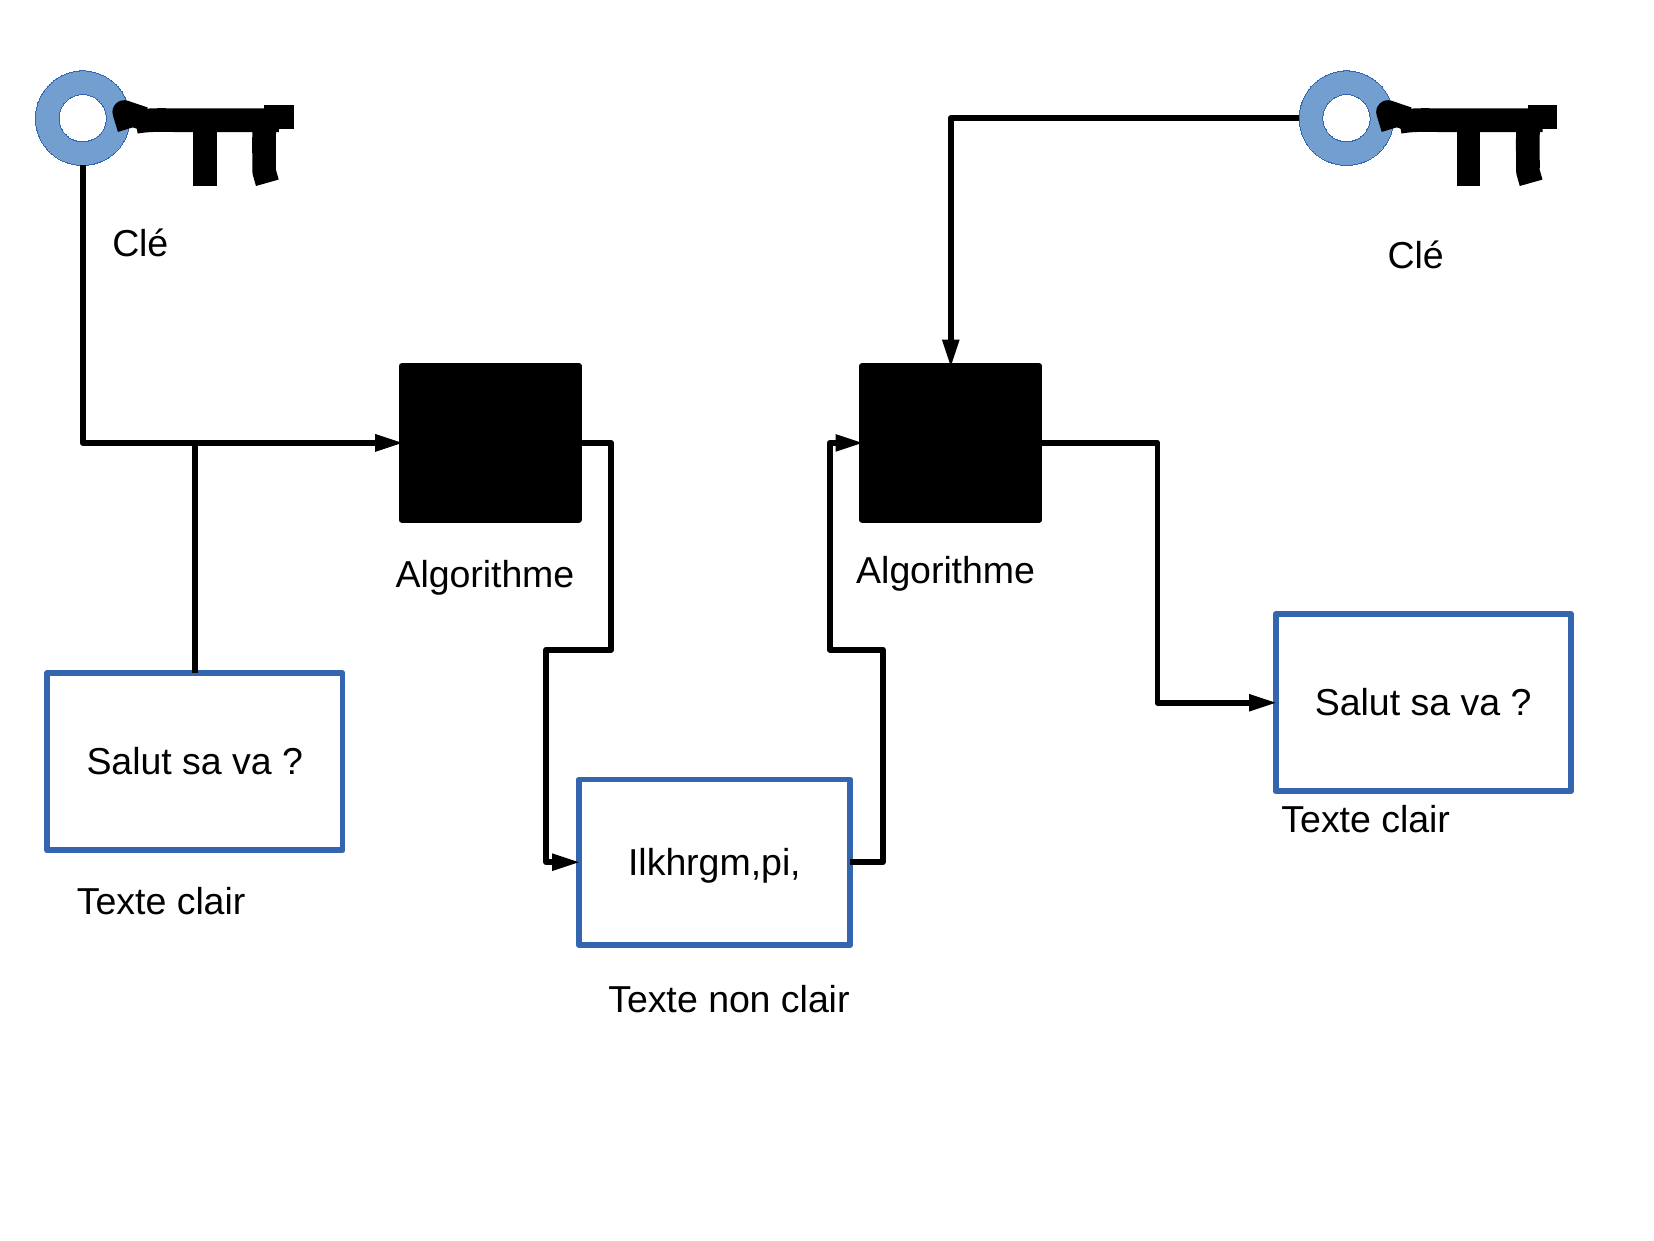

Clé
Clé
Algorithme
Algorithme
Salut sa va ?
Salut sa va ?
Ilkhrgm,pi,
Texte clair
Texte clair
Texte non clair